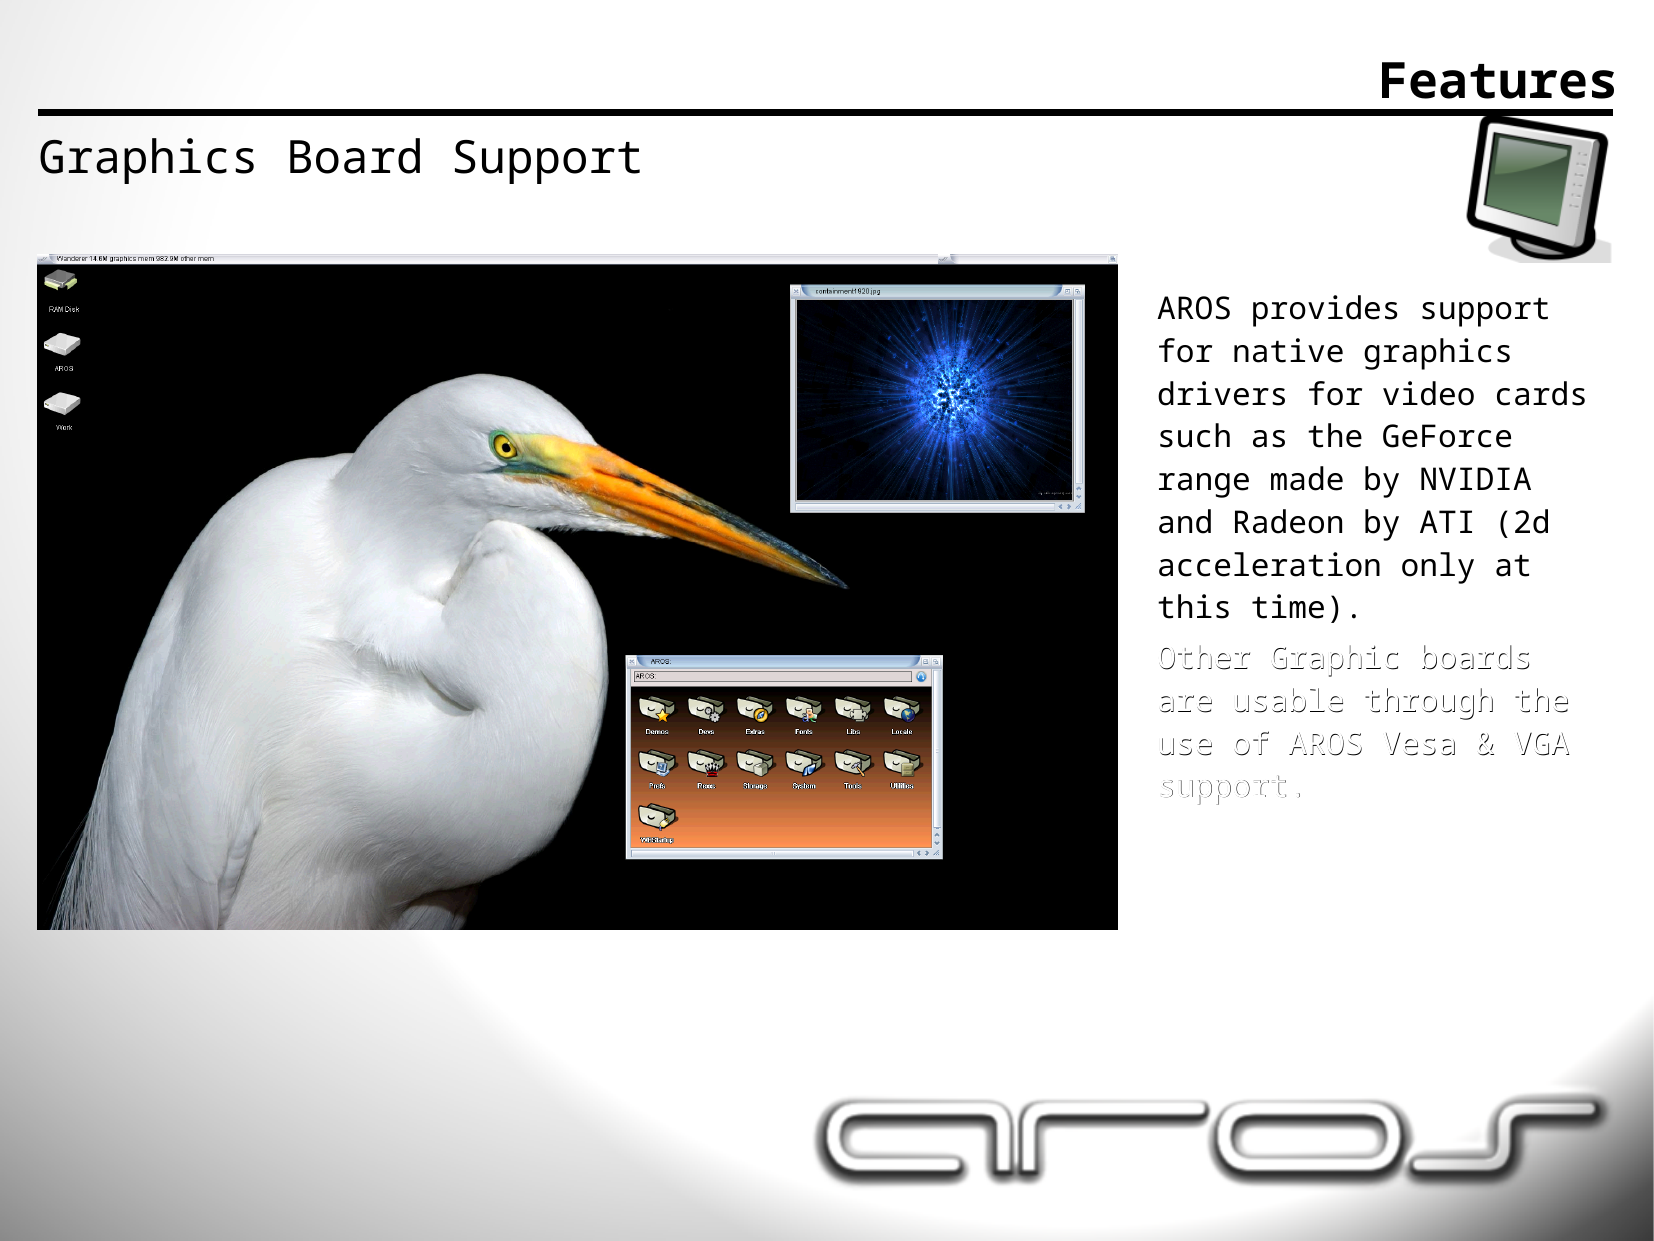

Features
Graphics Board Support
AROS provides support for native graphics drivers for video cards such as the GeForce range made by NVIDIA and Radeon by ATI (2d acceleration only at this time).
Other Graphic boards are usable through the use of AROS Vesa & VGA support.